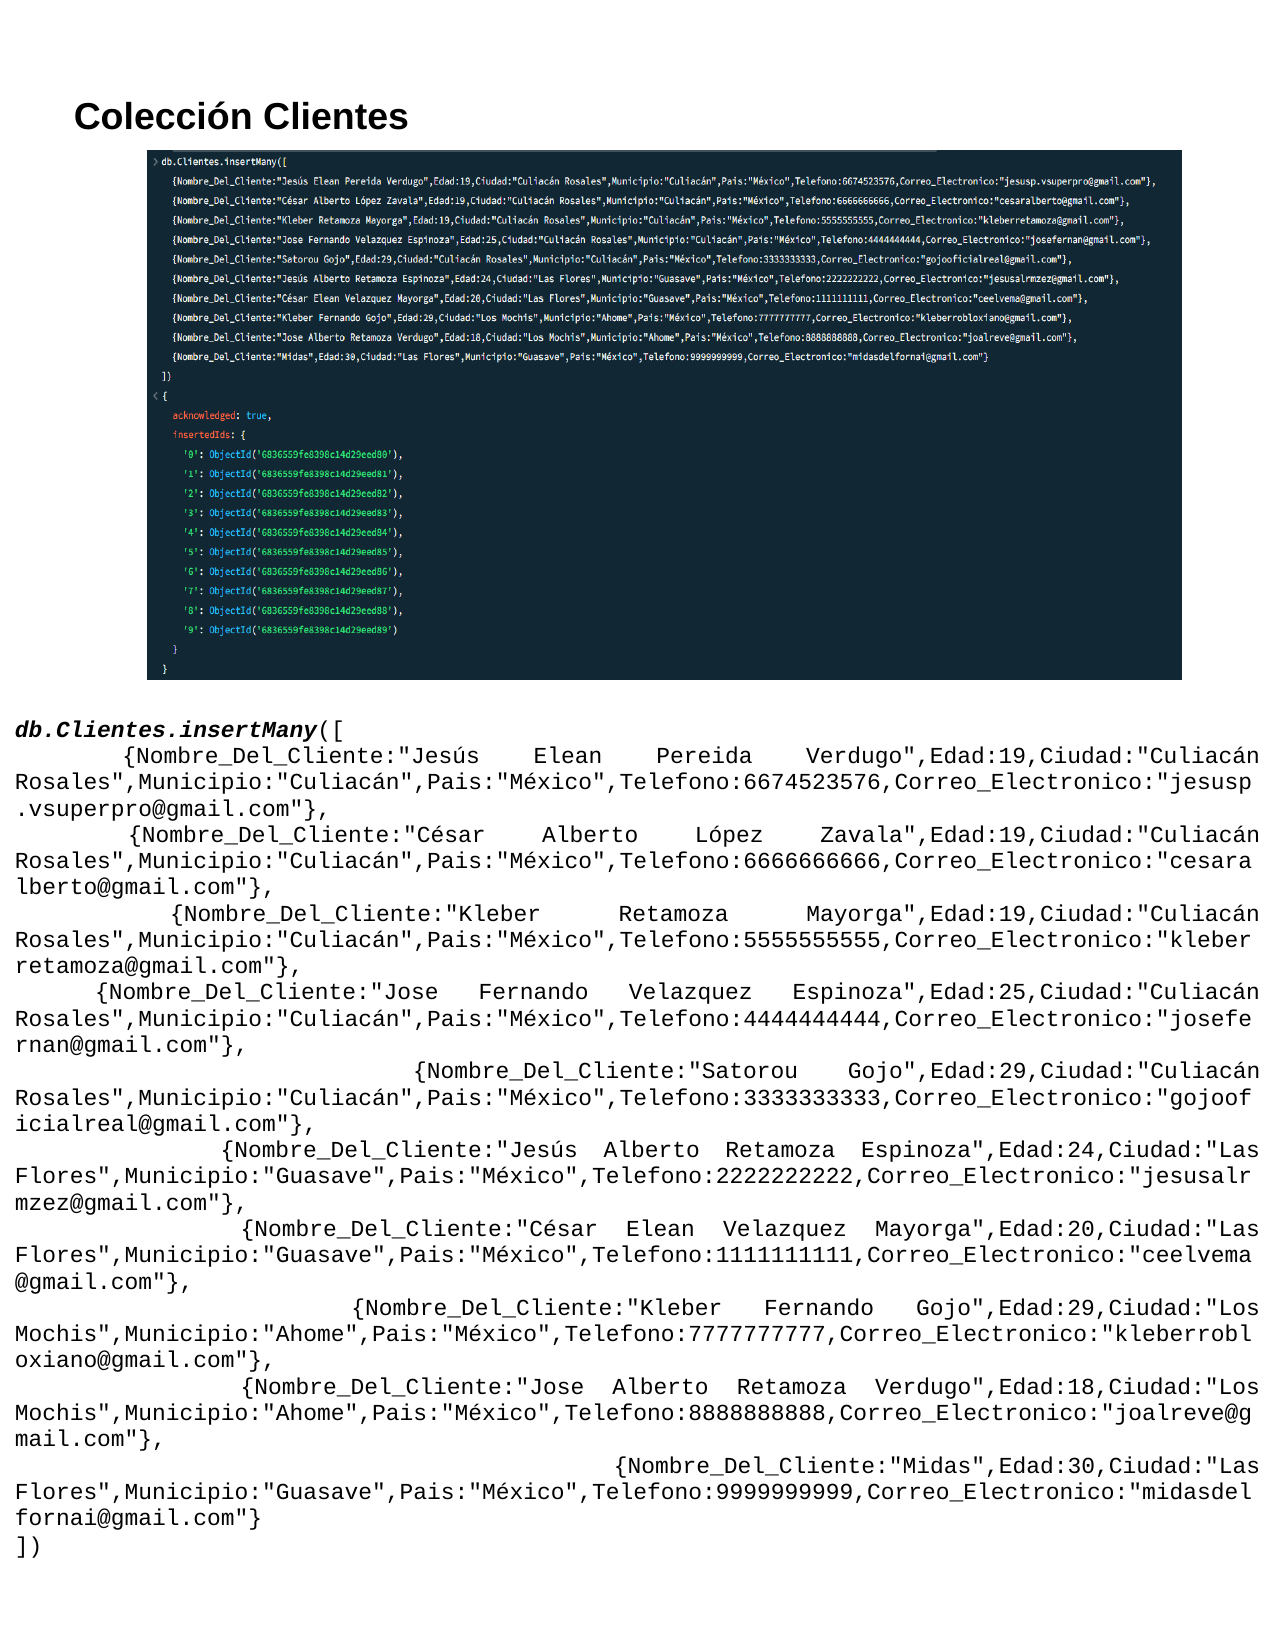

Colección Clientes
db.Clientes.insertMany([
 {Nombre_Del_Cliente:"Jesús Elean Pereida Verdugo",Edad:19,Ciudad:"Culiacán Rosales",Municipio:"Culiacán",Pais:"México",Telefono:6674523576,Correo_Electronico:"jesusp.vsuperpro@gmail.com"},
 {Nombre_Del_Cliente:"César Alberto López Zavala",Edad:19,Ciudad:"Culiacán Rosales",Municipio:"Culiacán",Pais:"México",Telefono:6666666666,Correo_Electronico:"cesaralberto@gmail.com"},
 {Nombre_Del_Cliente:"Kleber Retamoza Mayorga",Edad:19,Ciudad:"Culiacán Rosales",Municipio:"Culiacán",Pais:"México",Telefono:5555555555,Correo_Electronico:"kleberretamoza@gmail.com"},
 {Nombre_Del_Cliente:"Jose Fernando Velazquez Espinoza",Edad:25,Ciudad:"Culiacán Rosales",Municipio:"Culiacán",Pais:"México",Telefono:4444444444,Correo_Electronico:"josefernan@gmail.com"},
 {Nombre_Del_Cliente:"Satorou Gojo",Edad:29,Ciudad:"Culiacán Rosales",Municipio:"Culiacán",Pais:"México",Telefono:3333333333,Correo_Electronico:"gojooficialreal@gmail.com"},
 {Nombre_Del_Cliente:"Jesús Alberto Retamoza Espinoza",Edad:24,Ciudad:"Las Flores",Municipio:"Guasave",Pais:"México",Telefono:2222222222,Correo_Electronico:"jesusalrmzez@gmail.com"},
 {Nombre_Del_Cliente:"César Elean Velazquez Mayorga",Edad:20,Ciudad:"Las Flores",Municipio:"Guasave",Pais:"México",Telefono:1111111111,Correo_Electronico:"ceelvema@gmail.com"},
 {Nombre_Del_Cliente:"Kleber Fernando Gojo",Edad:29,Ciudad:"Los Mochis",Municipio:"Ahome",Pais:"México",Telefono:7777777777,Correo_Electronico:"kleberrobloxiano@gmail.com"},
 {Nombre_Del_Cliente:"Jose Alberto Retamoza Verdugo",Edad:18,Ciudad:"Los Mochis",Municipio:"Ahome",Pais:"México",Telefono:8888888888,Correo_Electronico:"joalreve@gmail.com"},
 {Nombre_Del_Cliente:"Midas",Edad:30,Ciudad:"Las Flores",Municipio:"Guasave",Pais:"México",Telefono:9999999999,Correo_Electronico:"midasdelfornai@gmail.com"}
])